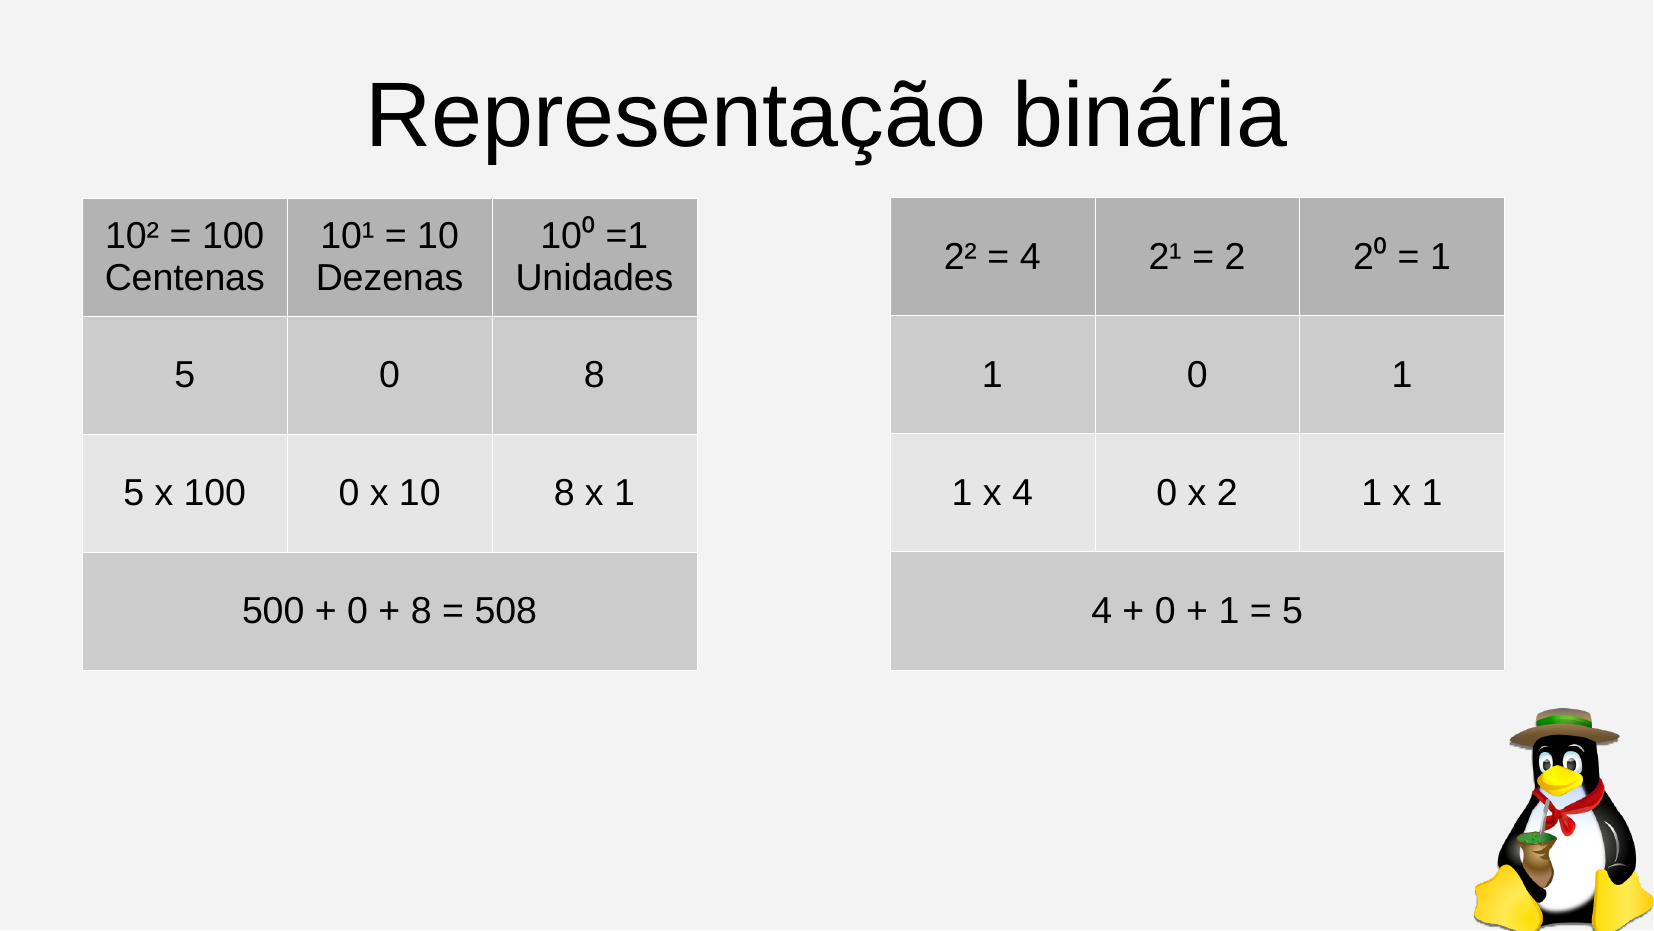

# Representação binária
| 2² = 4 | 2¹ = 2 | 2⁰ = 1 |
| --- | --- | --- |
| 1 | 0 | 1 |
| 1 x 4 | 0 x 2 | 1 x 1 |
| 4 + 0 + 1 = 5 | | |
| 10² = 100 Centenas | 10¹ = 10 Dezenas | 10⁰ =1 Unidades |
| --- | --- | --- |
| 5 | 0 | 8 |
| 5 x 100 | 0 x 10 | 8 x 1 |
| 500 + 0 + 8 = 508 | | |